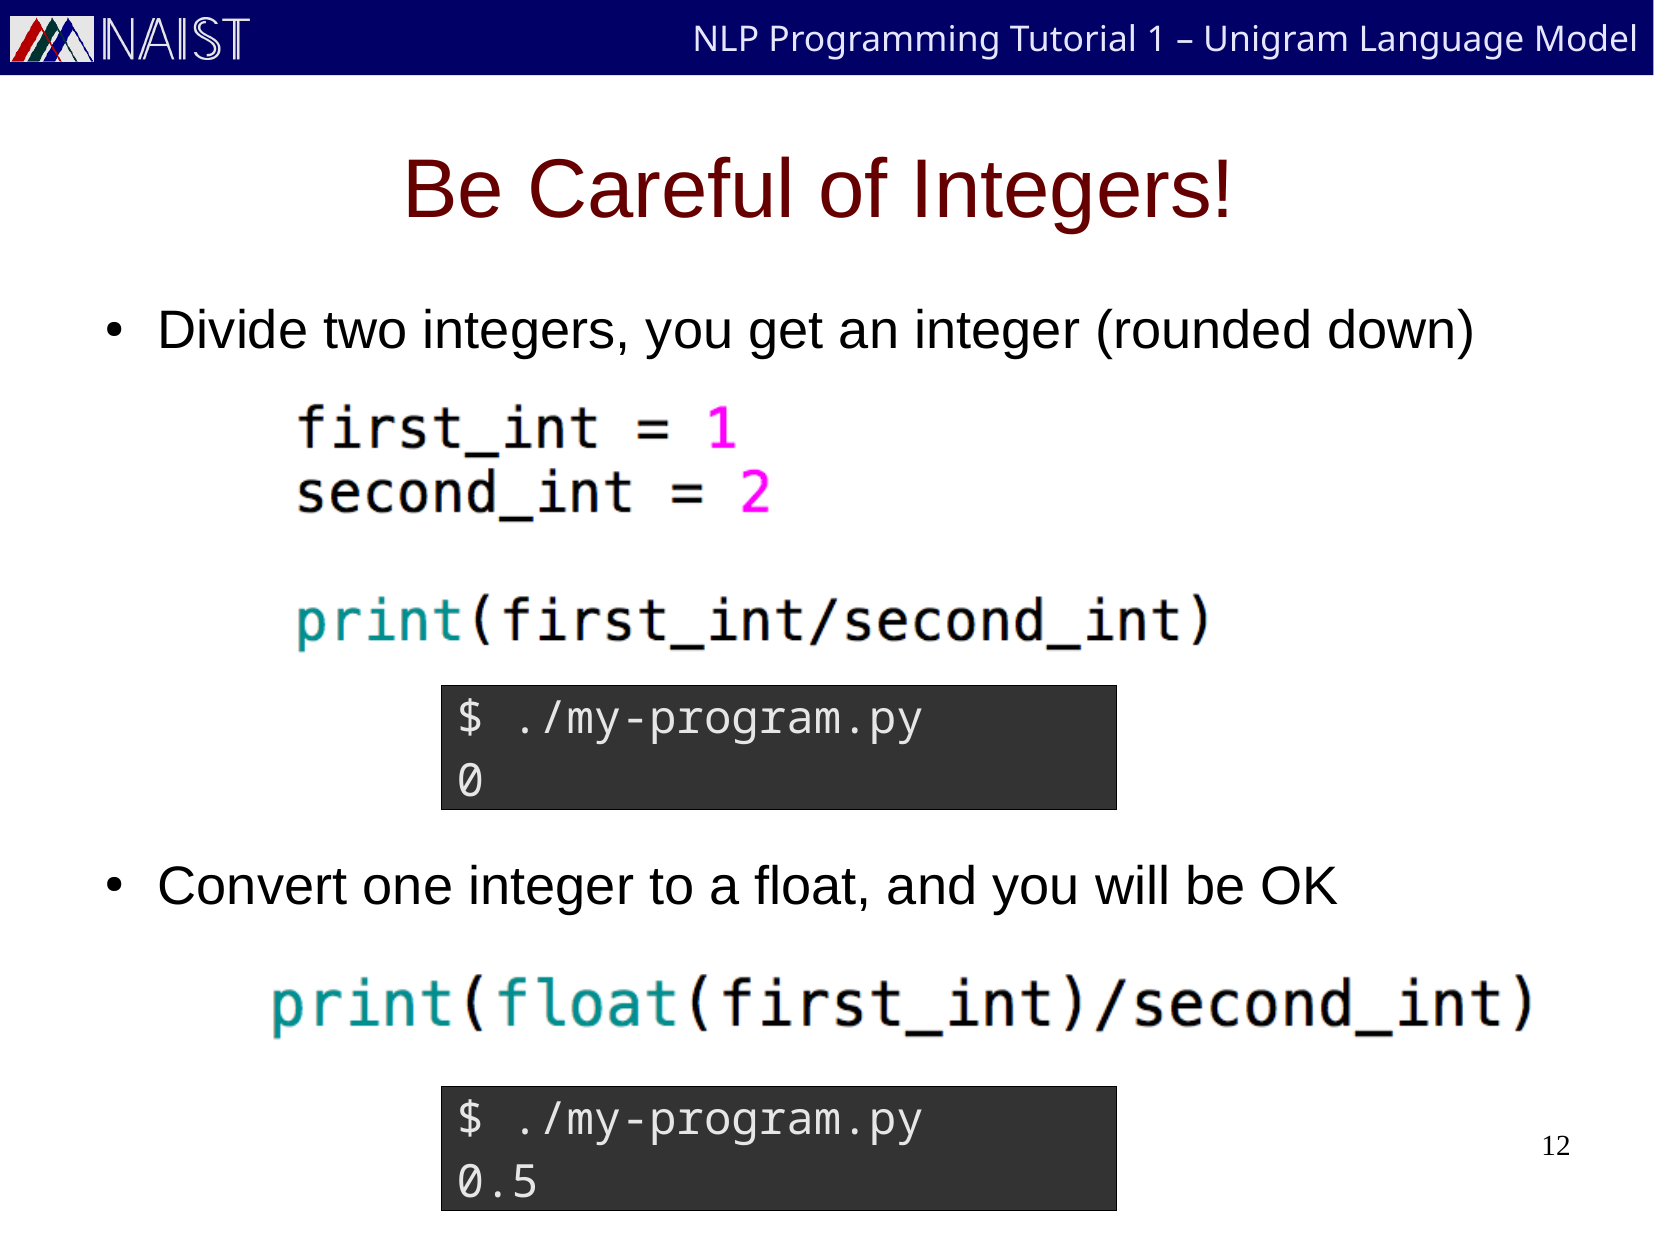

# Be Careful of Integers!
Divide two integers, you get an integer (rounded down)
$ ./my-program.py
0
Convert one integer to a float, and you will be OK
$ ./my-program.py
0.5
12